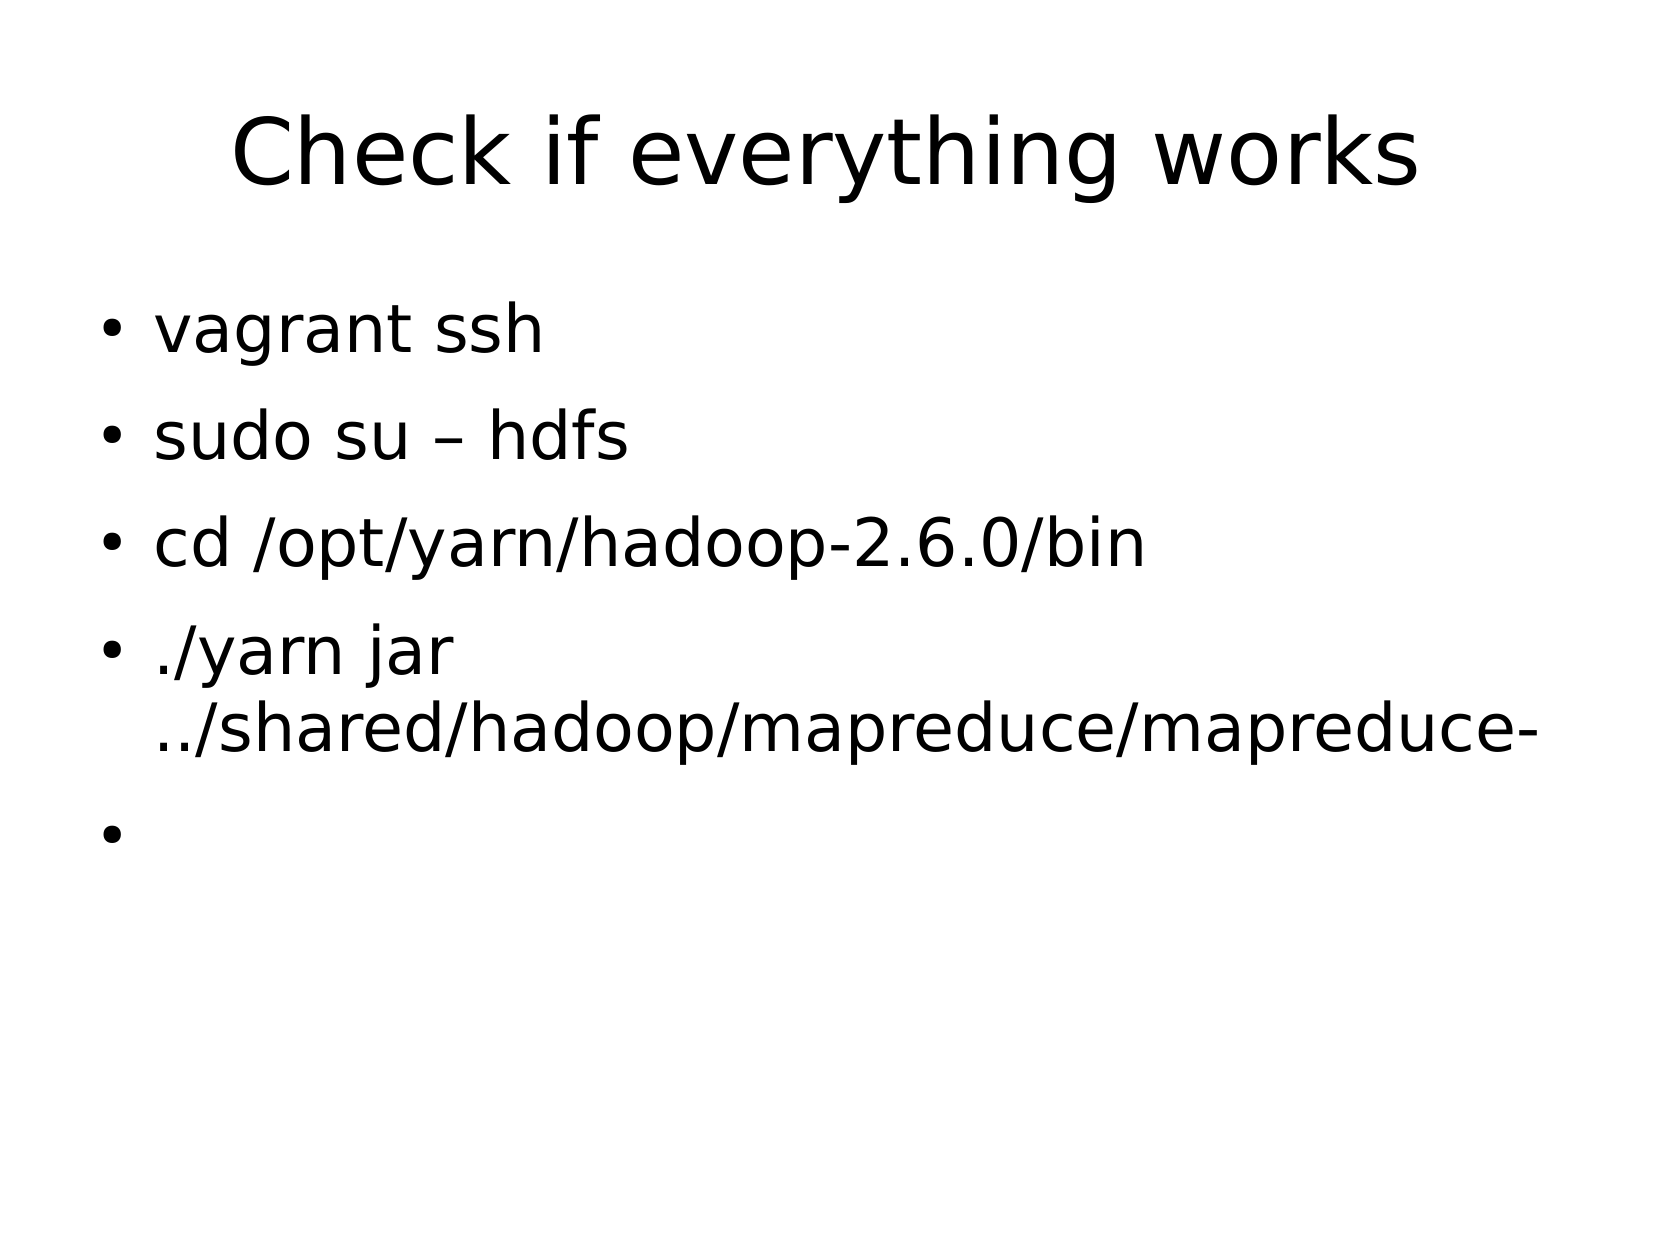

# Check if everything works
vagrant ssh
sudo su – hdfs
cd /opt/yarn/hadoop-2.6.0/bin
./yarn jar ../shared/hadoop/mapreduce/mapreduce-